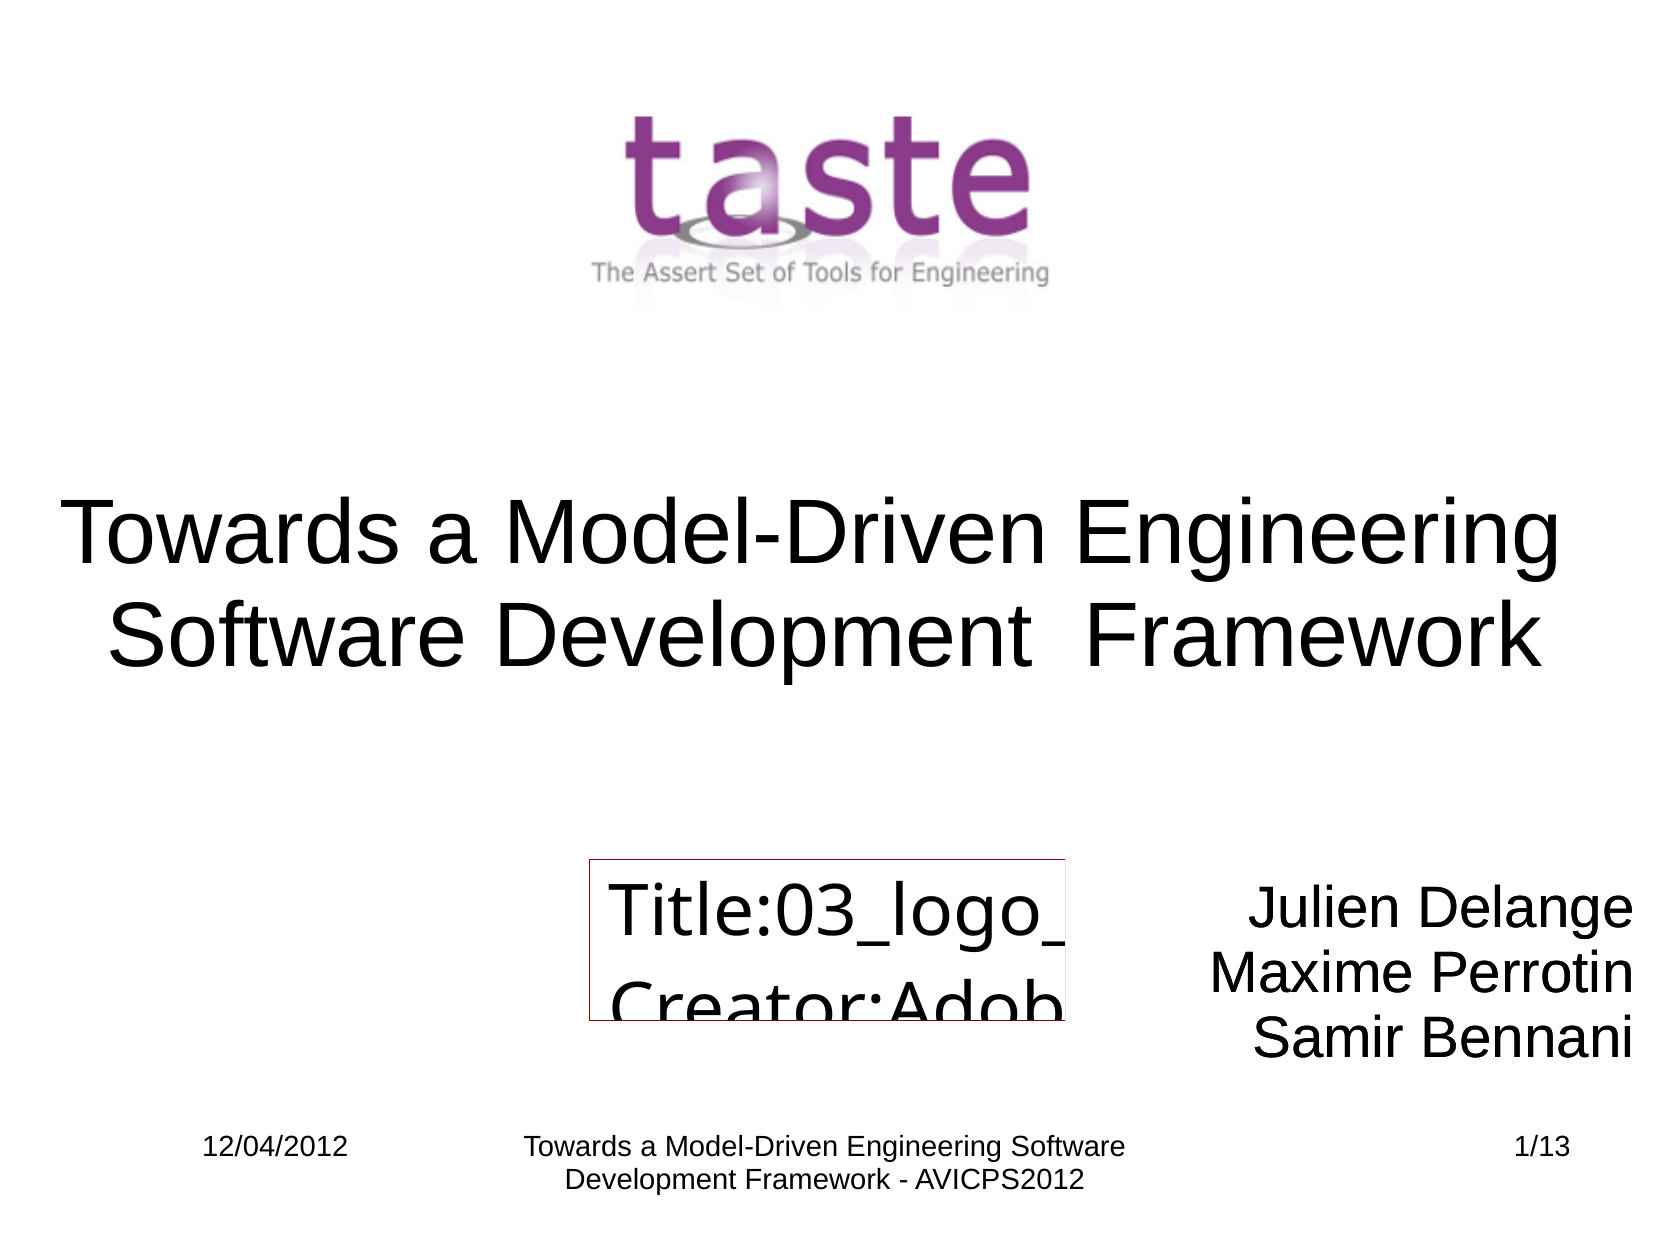

# Towards a Model-Driven Engineering Software Development Framework
Julien Delange
Maxime Perrotin
Samir Bennani
Julien Delange
Maxime Perrotin
Samir Bennani
1